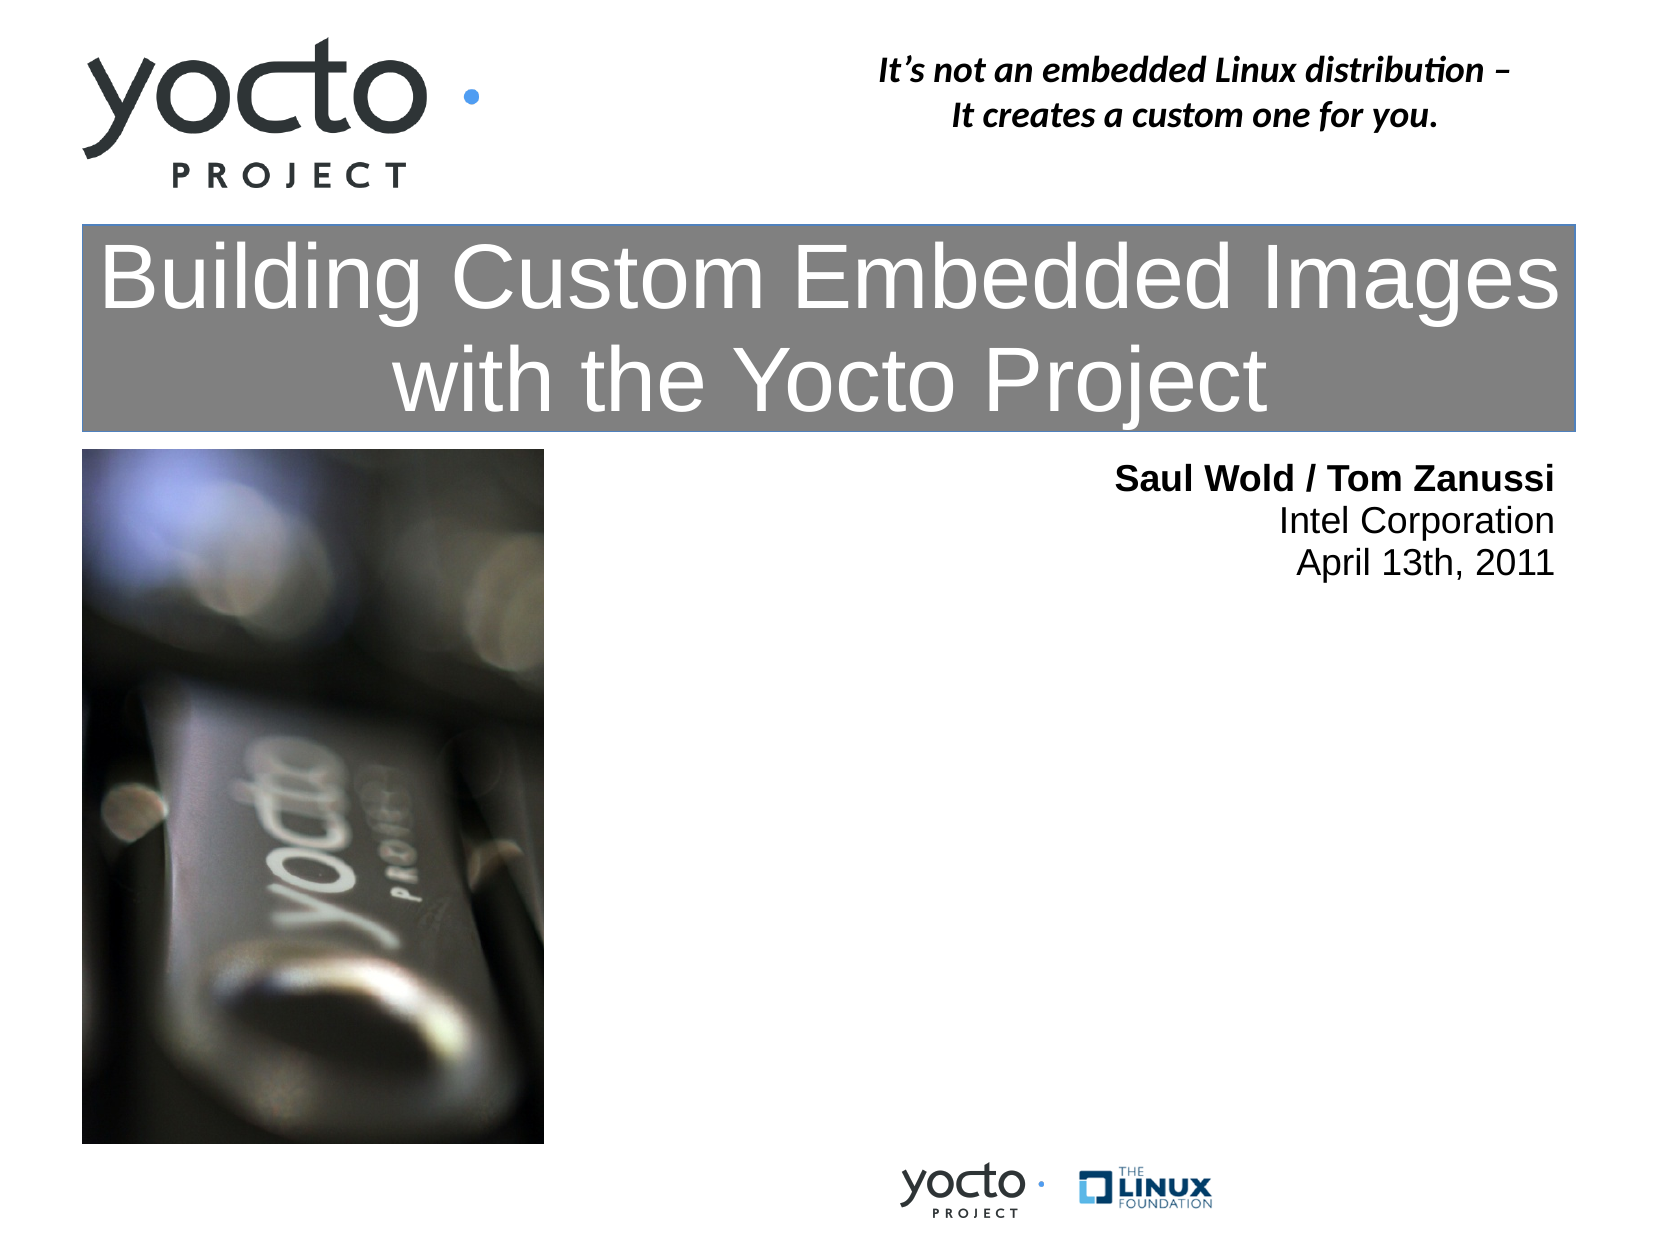

# Building Custom Embedded Images with the Yocto Project
Saul Wold / Tom Zanussi
Intel Corporation
April 13th, 2011